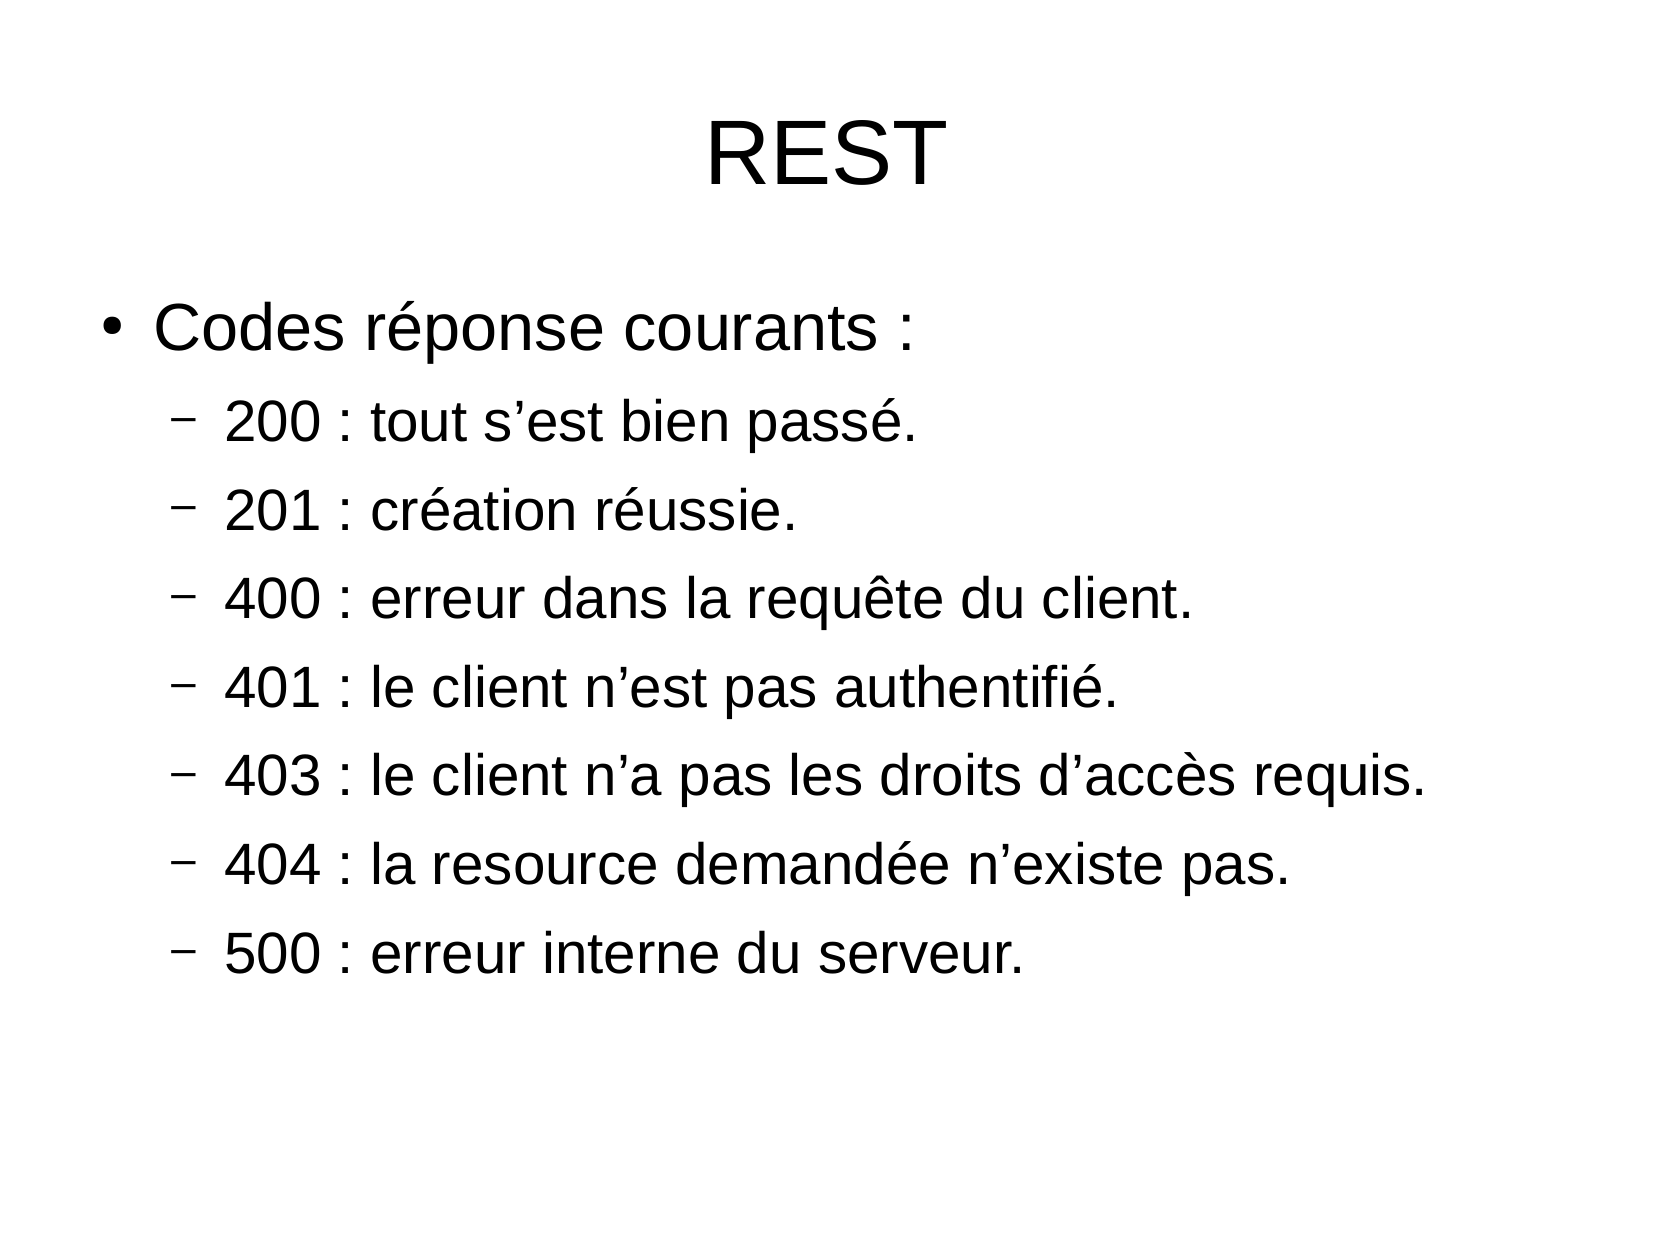

# REST
Codes réponse courants :
200 : tout s’est bien passé.
201 : création réussie.
400 : erreur dans la requête du client.
401 : le client n’est pas authentifié.
403 : le client n’a pas les droits d’accès requis.
404 : la resource demandée n’existe pas.
500 : erreur interne du serveur.